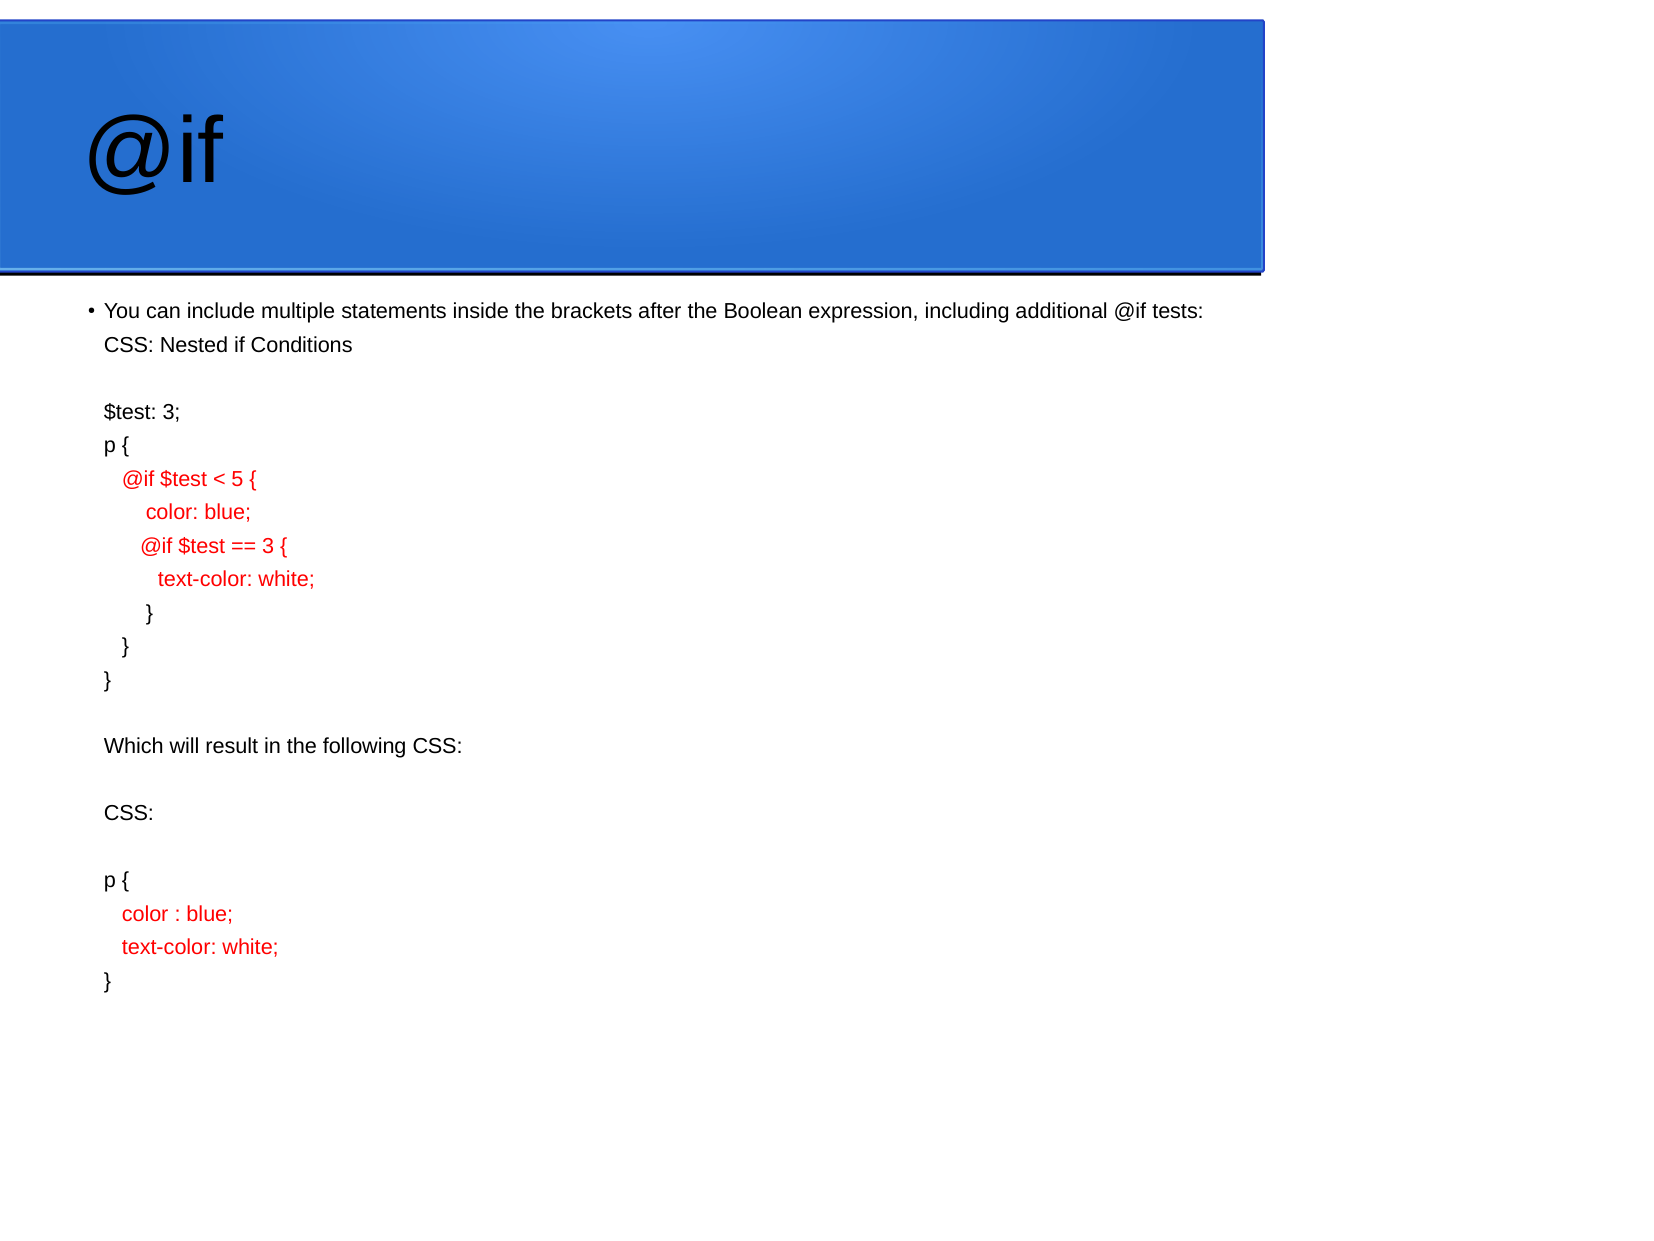

# @if
You can include multiple statements inside the brackets after the Boolean expression, including additional @if tests:
CSS: Nested if Conditions
$test: 3;
p {
 @if $test < 5 {
 color: blue;
 @if $test == 3 {
 text-color: white;
 }
 }
}
Which will result in the following CSS:
CSS:
p {
 color : blue;
 text-color: white;
}